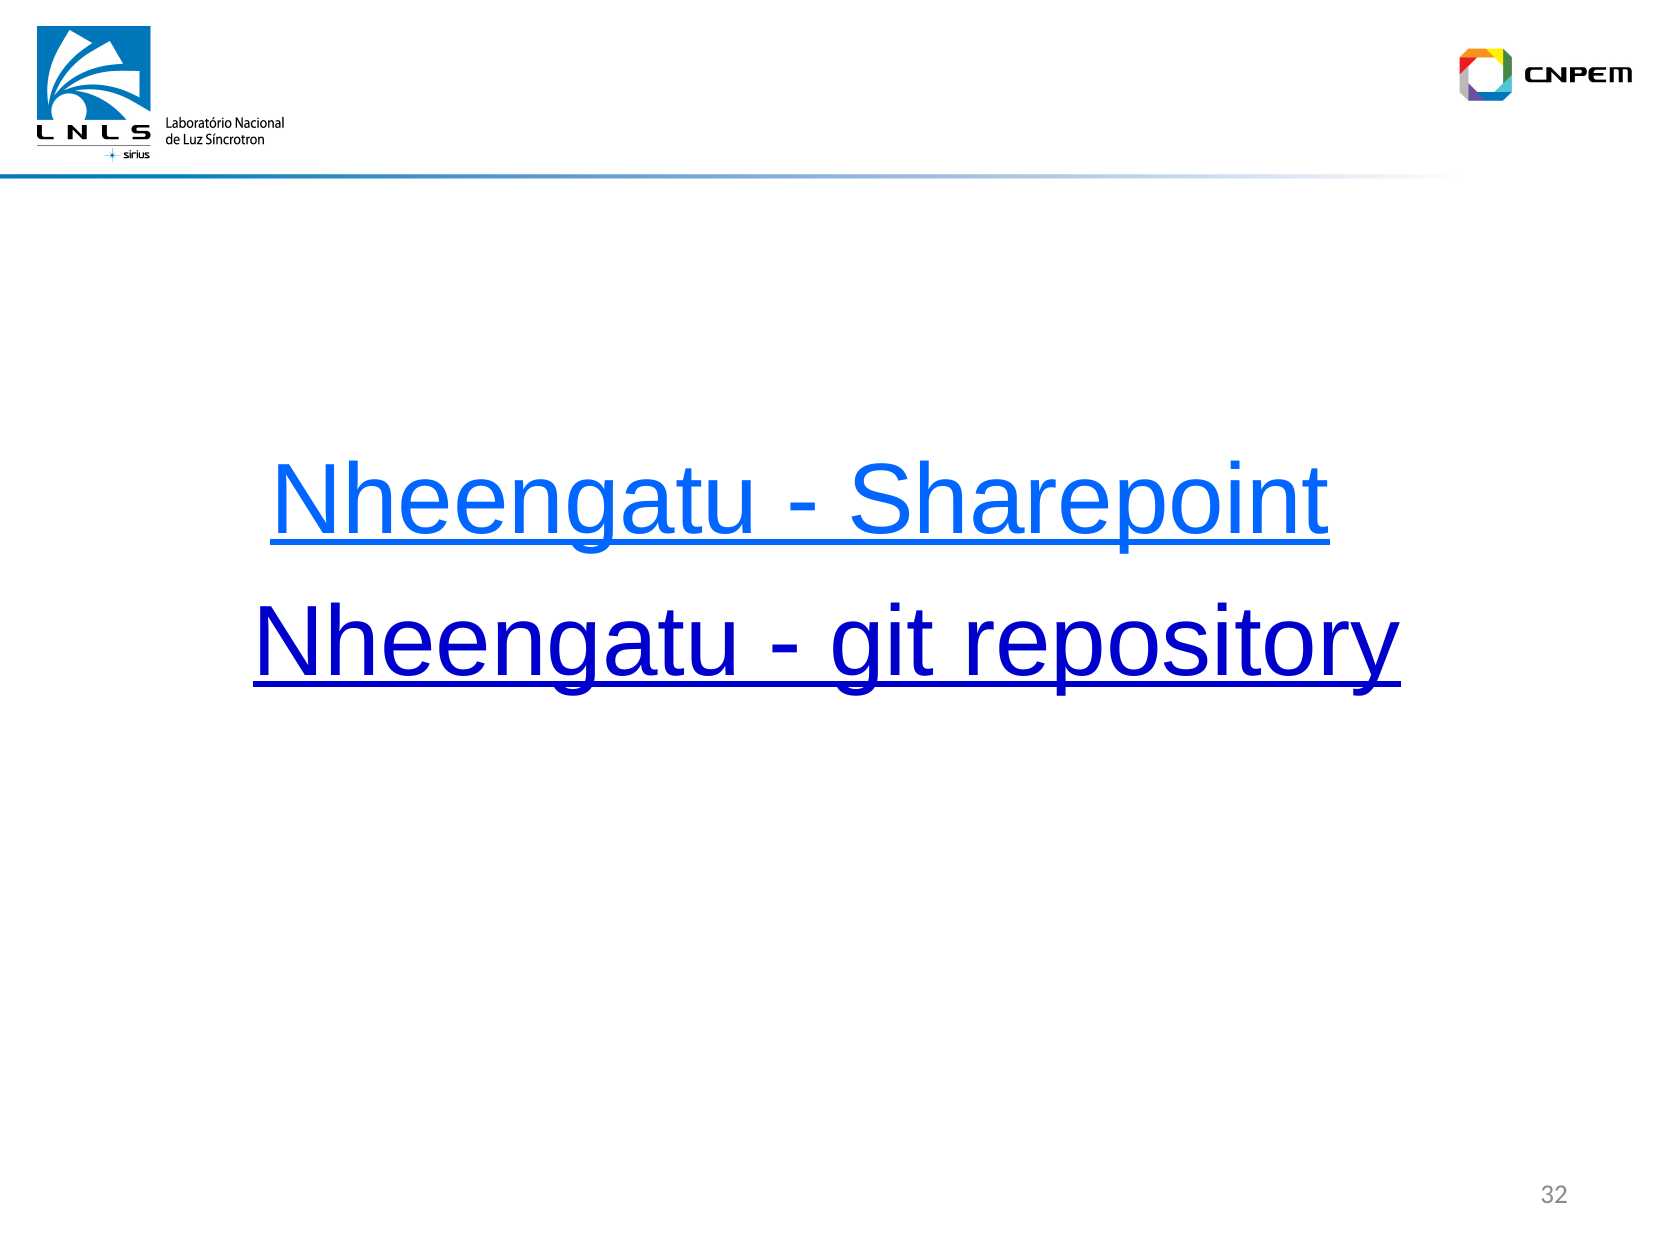

Nheengatu - Sharepoint
Nheengatu - git repository
32